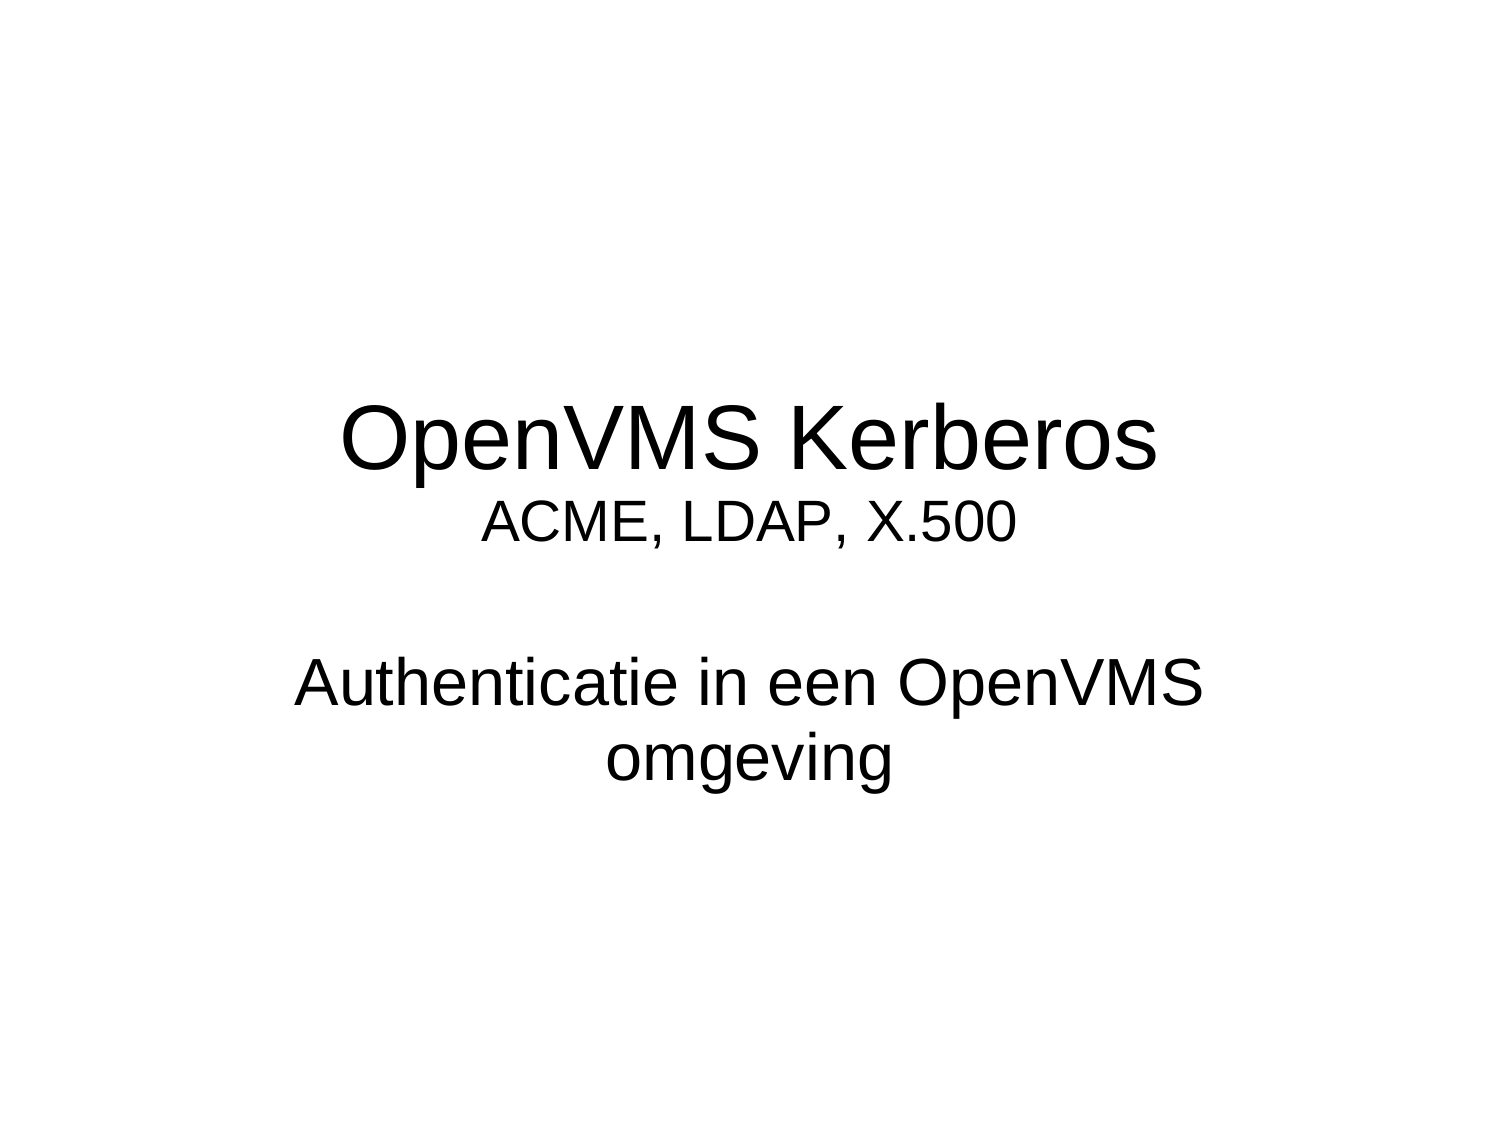

# OpenVMS Kerberos ACME, LDAP, X.500
Authenticatie in een OpenVMS omgeving